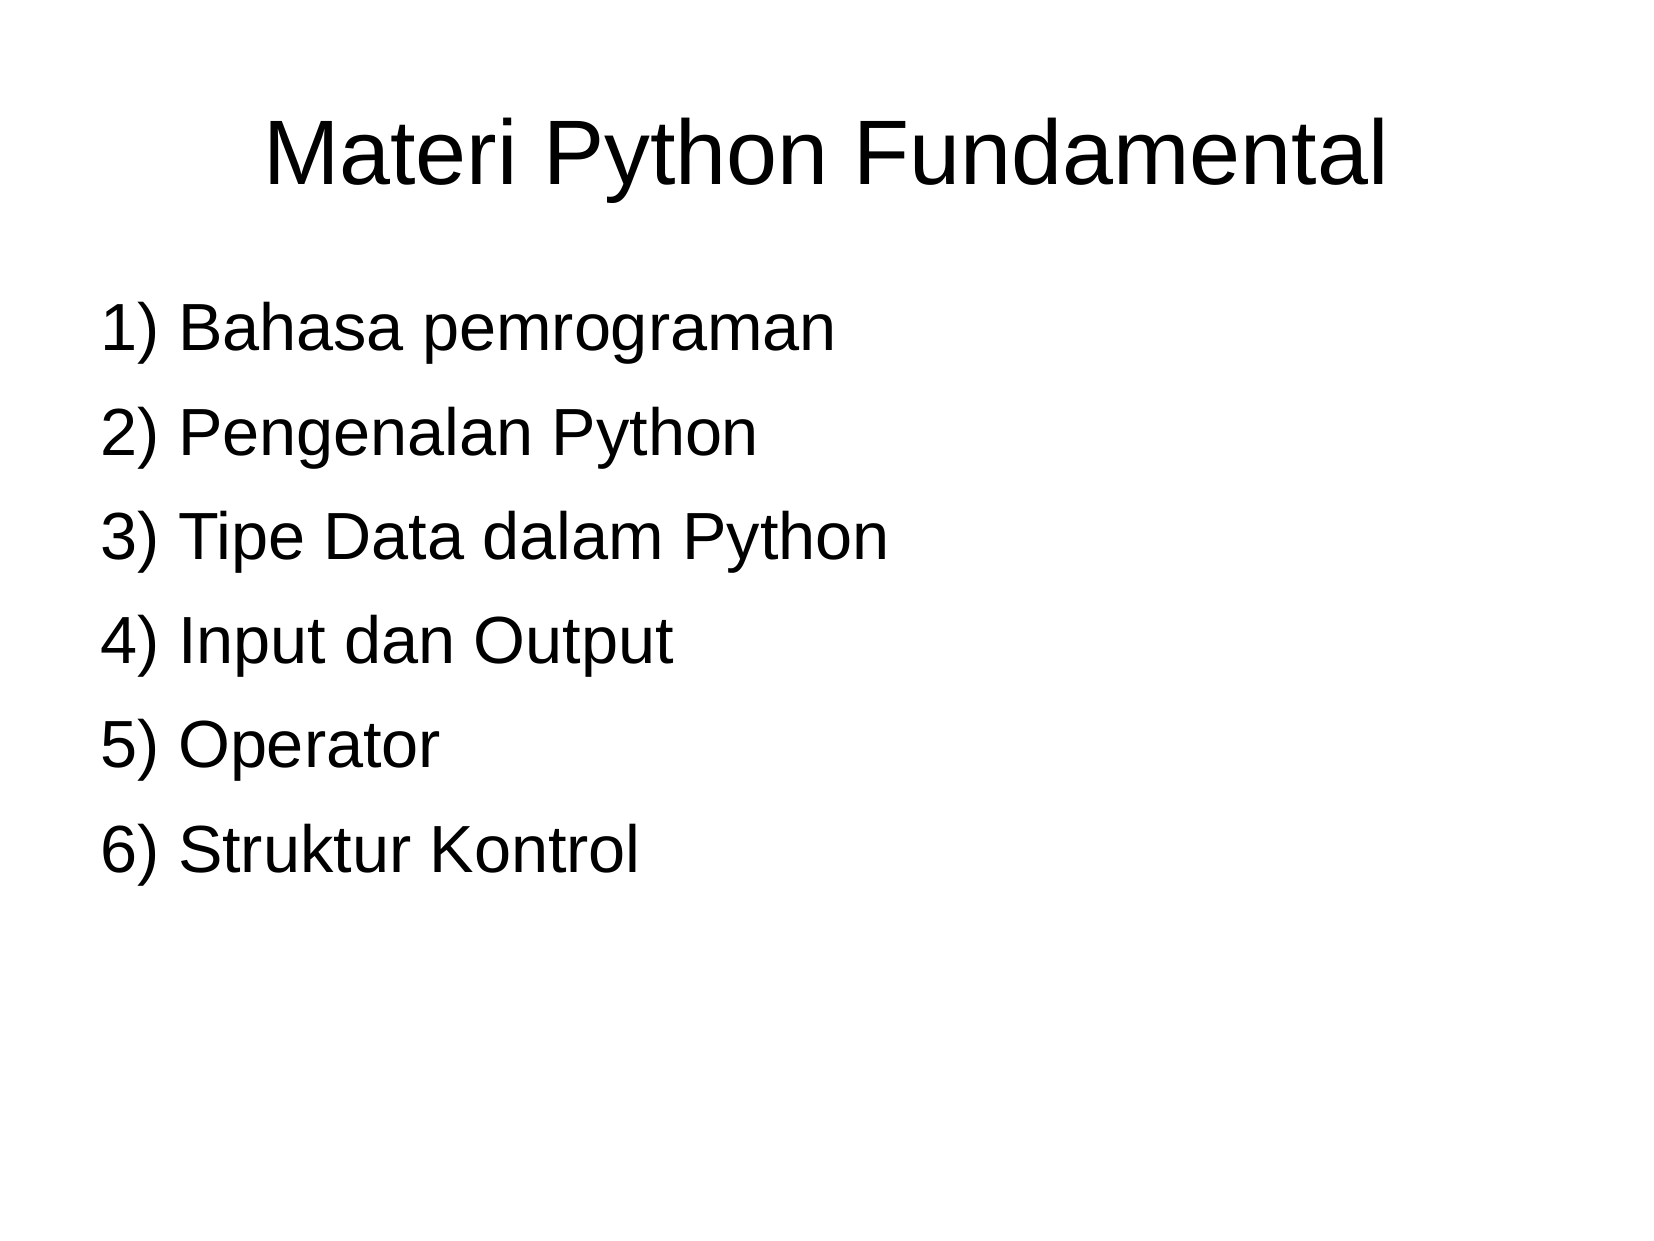

# Materi Python Fundamental
 Bahasa pemrograman
 Pengenalan Python
 Tipe Data dalam Python
 Input dan Output
 Operator
 Struktur Kontrol